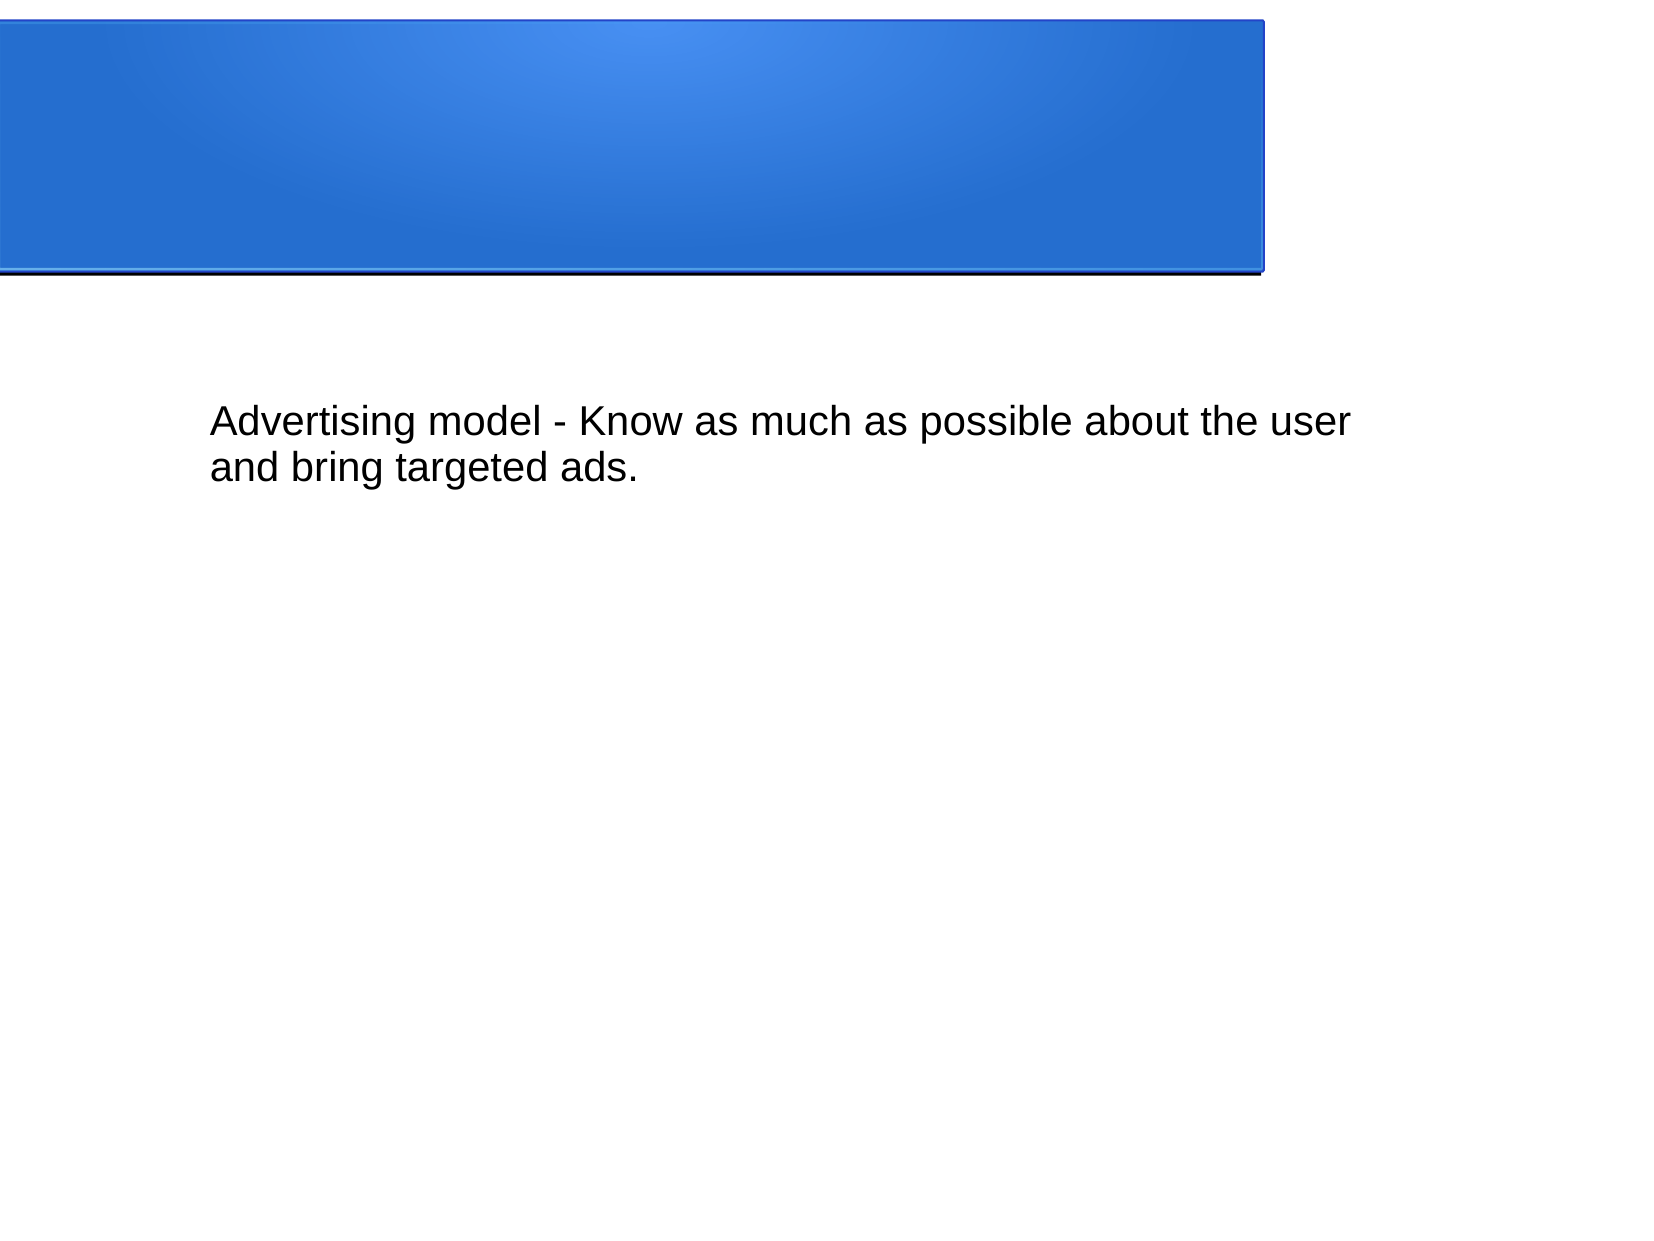

Advertising model - Know as much as possible about the user and bring targeted ads.